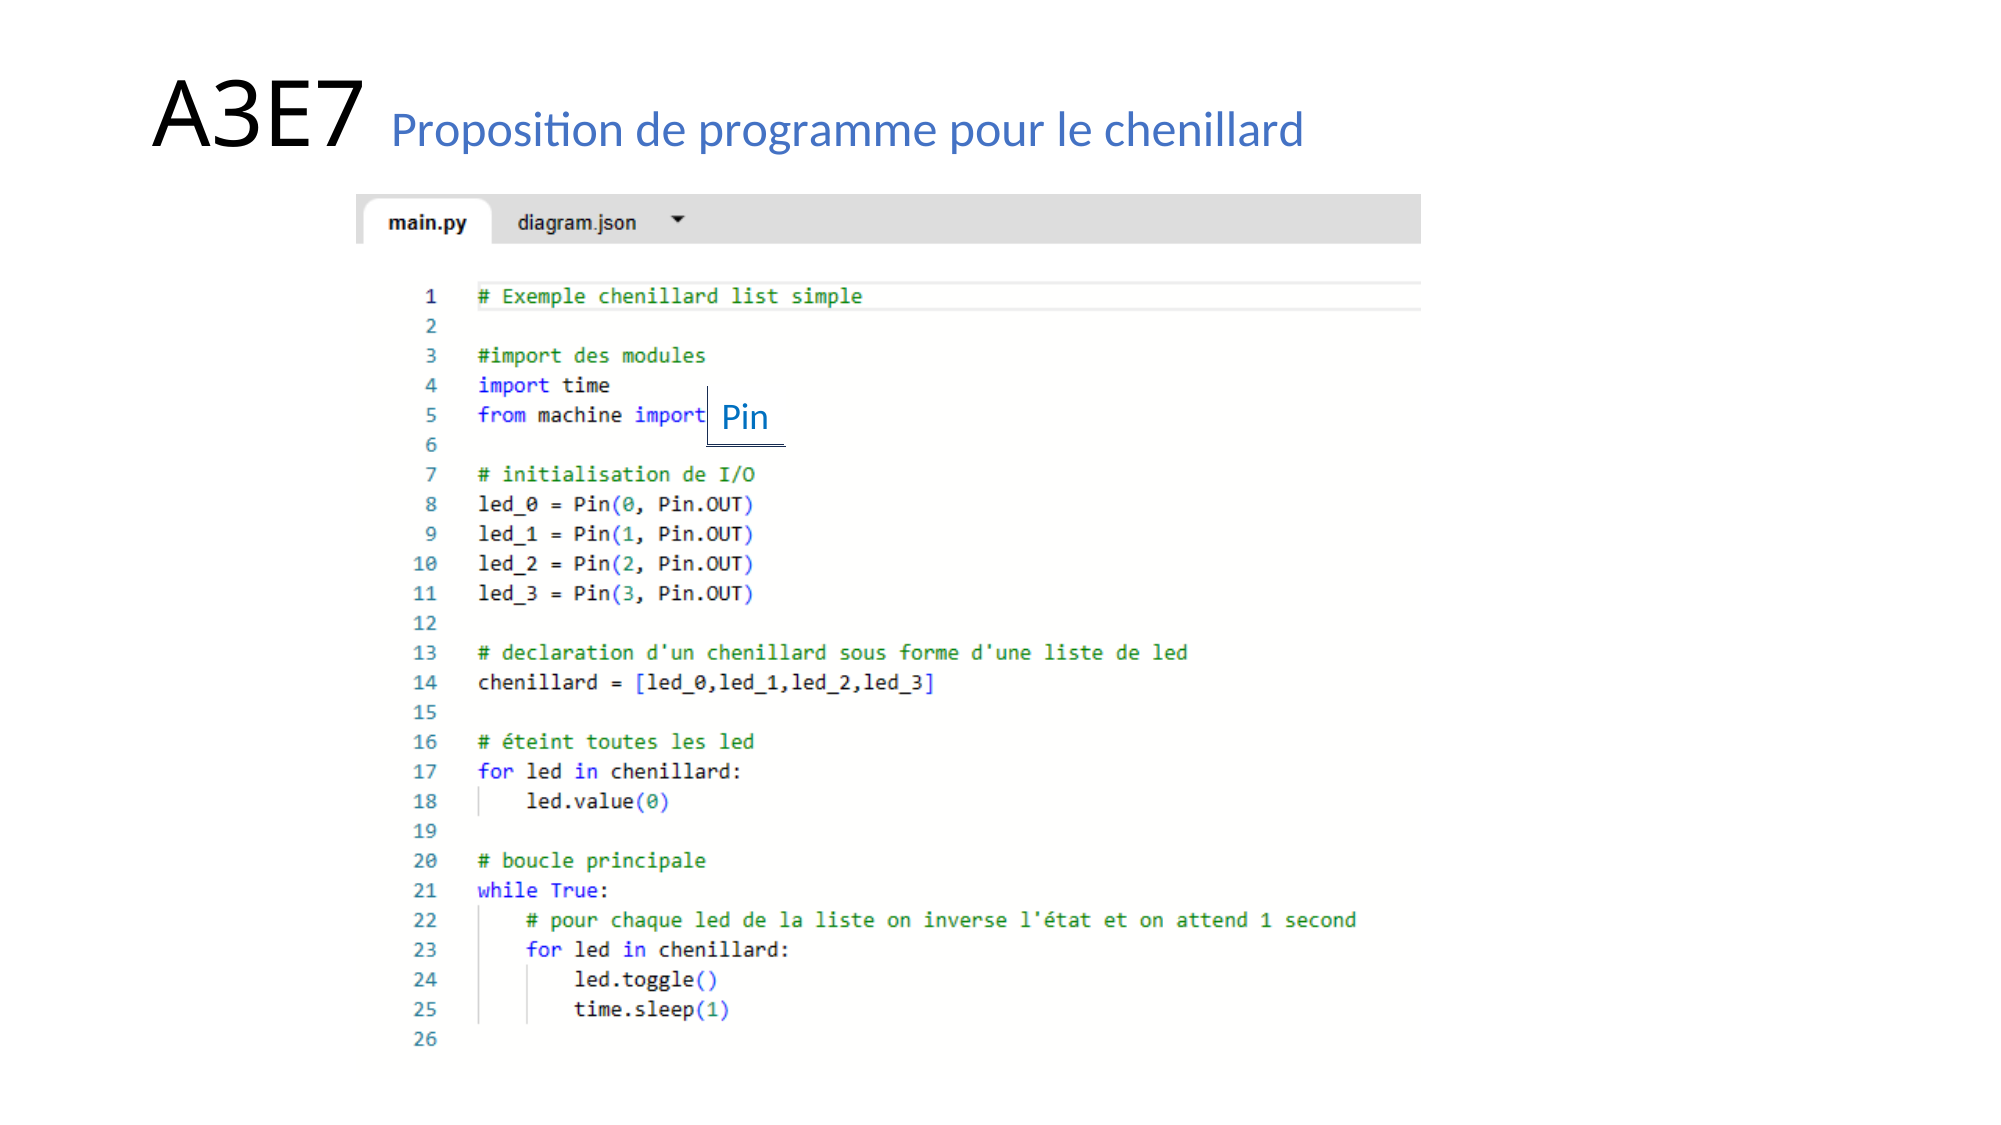

A3E7 Proposition de programme pour le chenillard
Pin